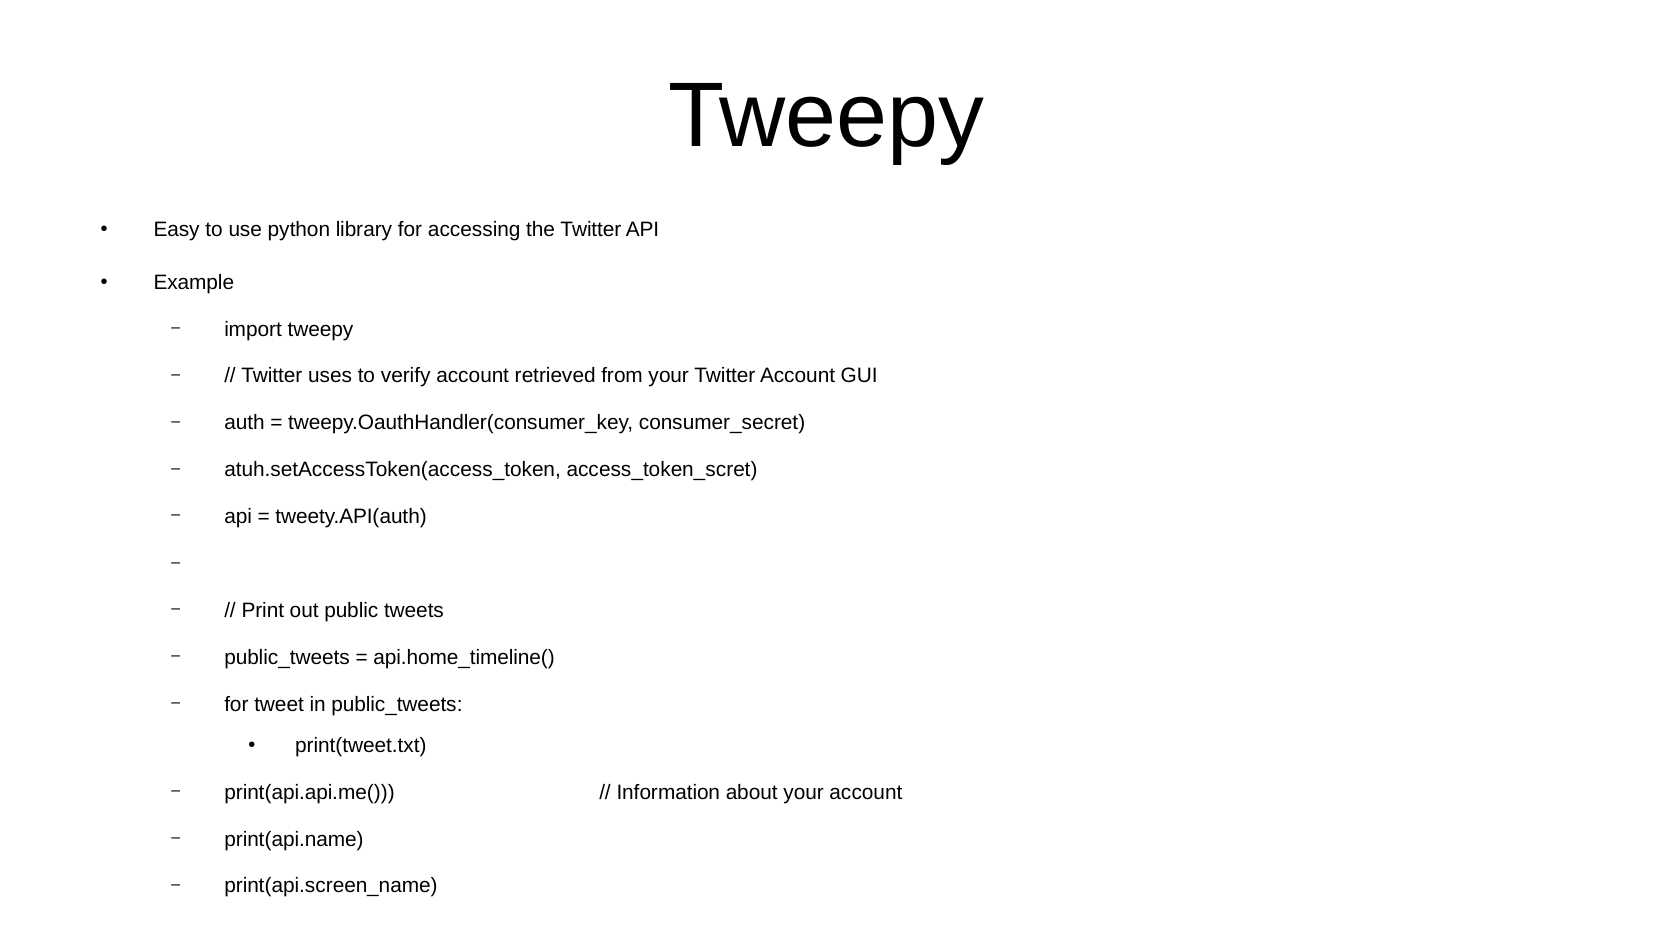

# Tweepy
Easy to use python library for accessing the Twitter API
Example
import tweepy
// Twitter uses to verify account retrieved from your Twitter Account GUI
auth = tweepy.OauthHandler(consumer_key, consumer_secret)
atuh.setAccessToken(access_token, access_token_scret)
api = tweety.API(auth)
// Print out public tweets
public_tweets = api.home_timeline()
for tweet in public_tweets:
print(tweet.txt)
print(api.api.me()))			// Information about your account
print(api.name)
print(api.screen_name)